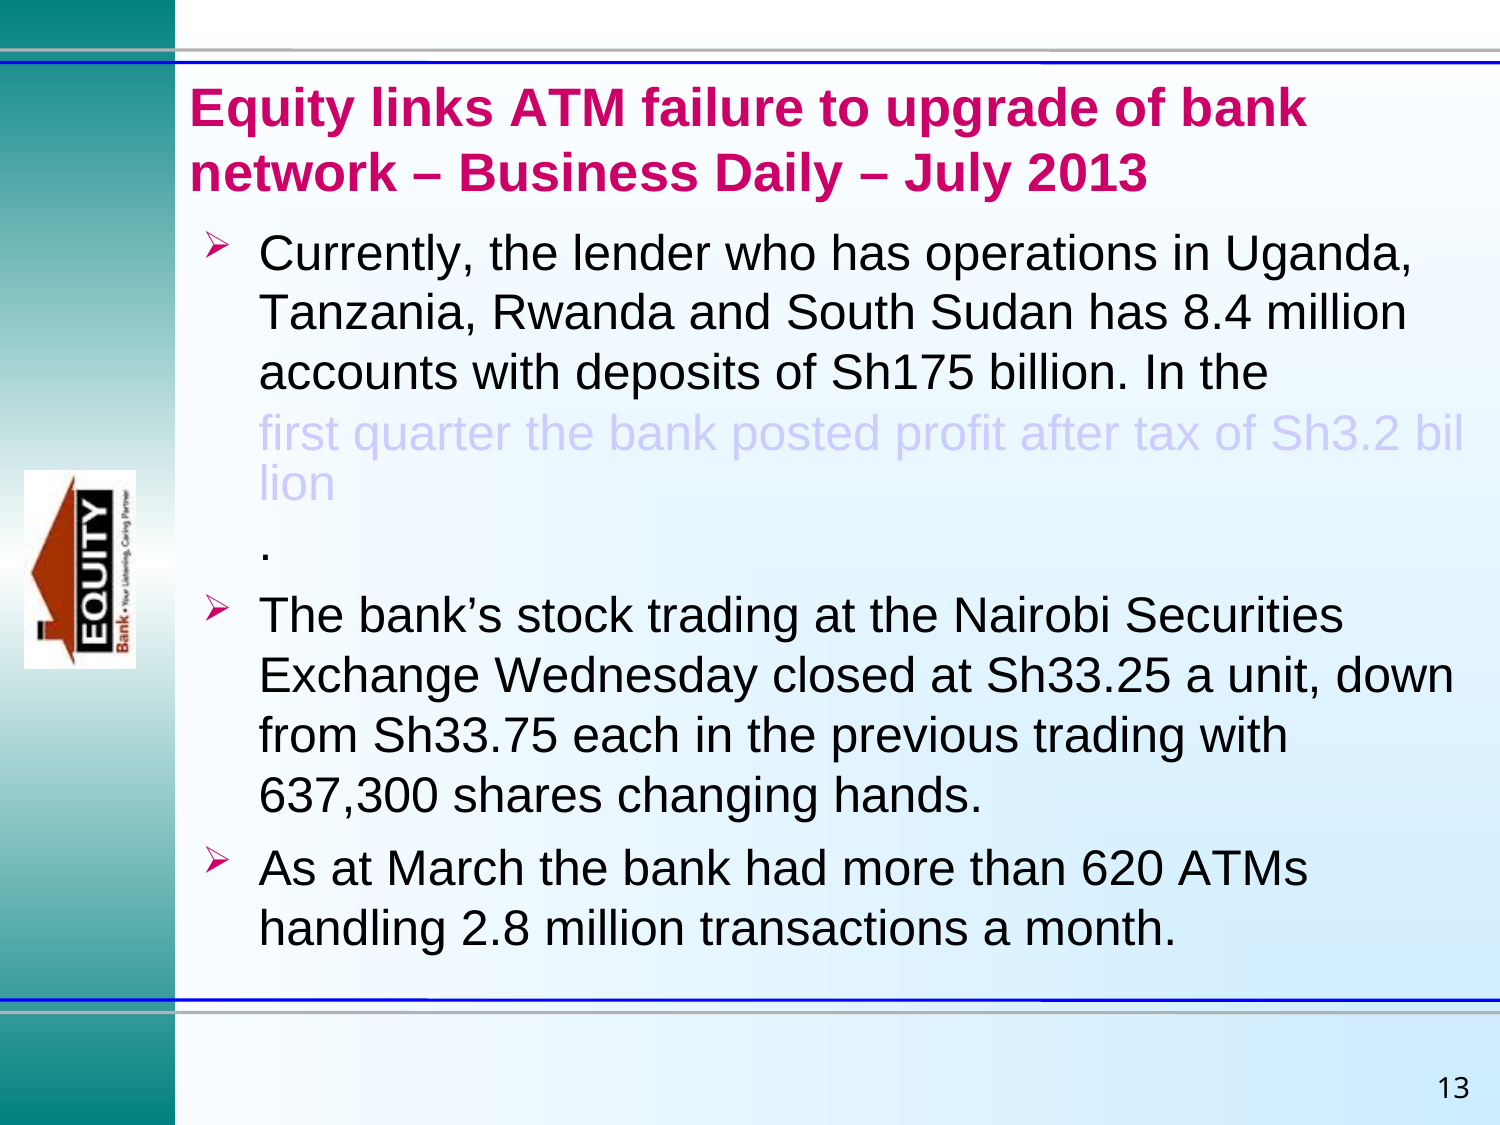

Equity links ATM failure to upgrade of bank network – Business Daily – July 2013
Currently, the lender who has operations in Uganda, Tanzania, Rwanda and South Sudan has 8.4 million accounts with deposits of Sh175 billion. In the first quarter the bank posted profit after tax of Sh3.2 billion.
The bank’s stock trading at the Nairobi Securities Exchange Wednesday closed at Sh33.25 a unit, down from Sh33.75 each in the previous trading with 637,300 shares changing hands.
As at March the bank had more than 620 ATMs handling 2.8 million transactions a month.